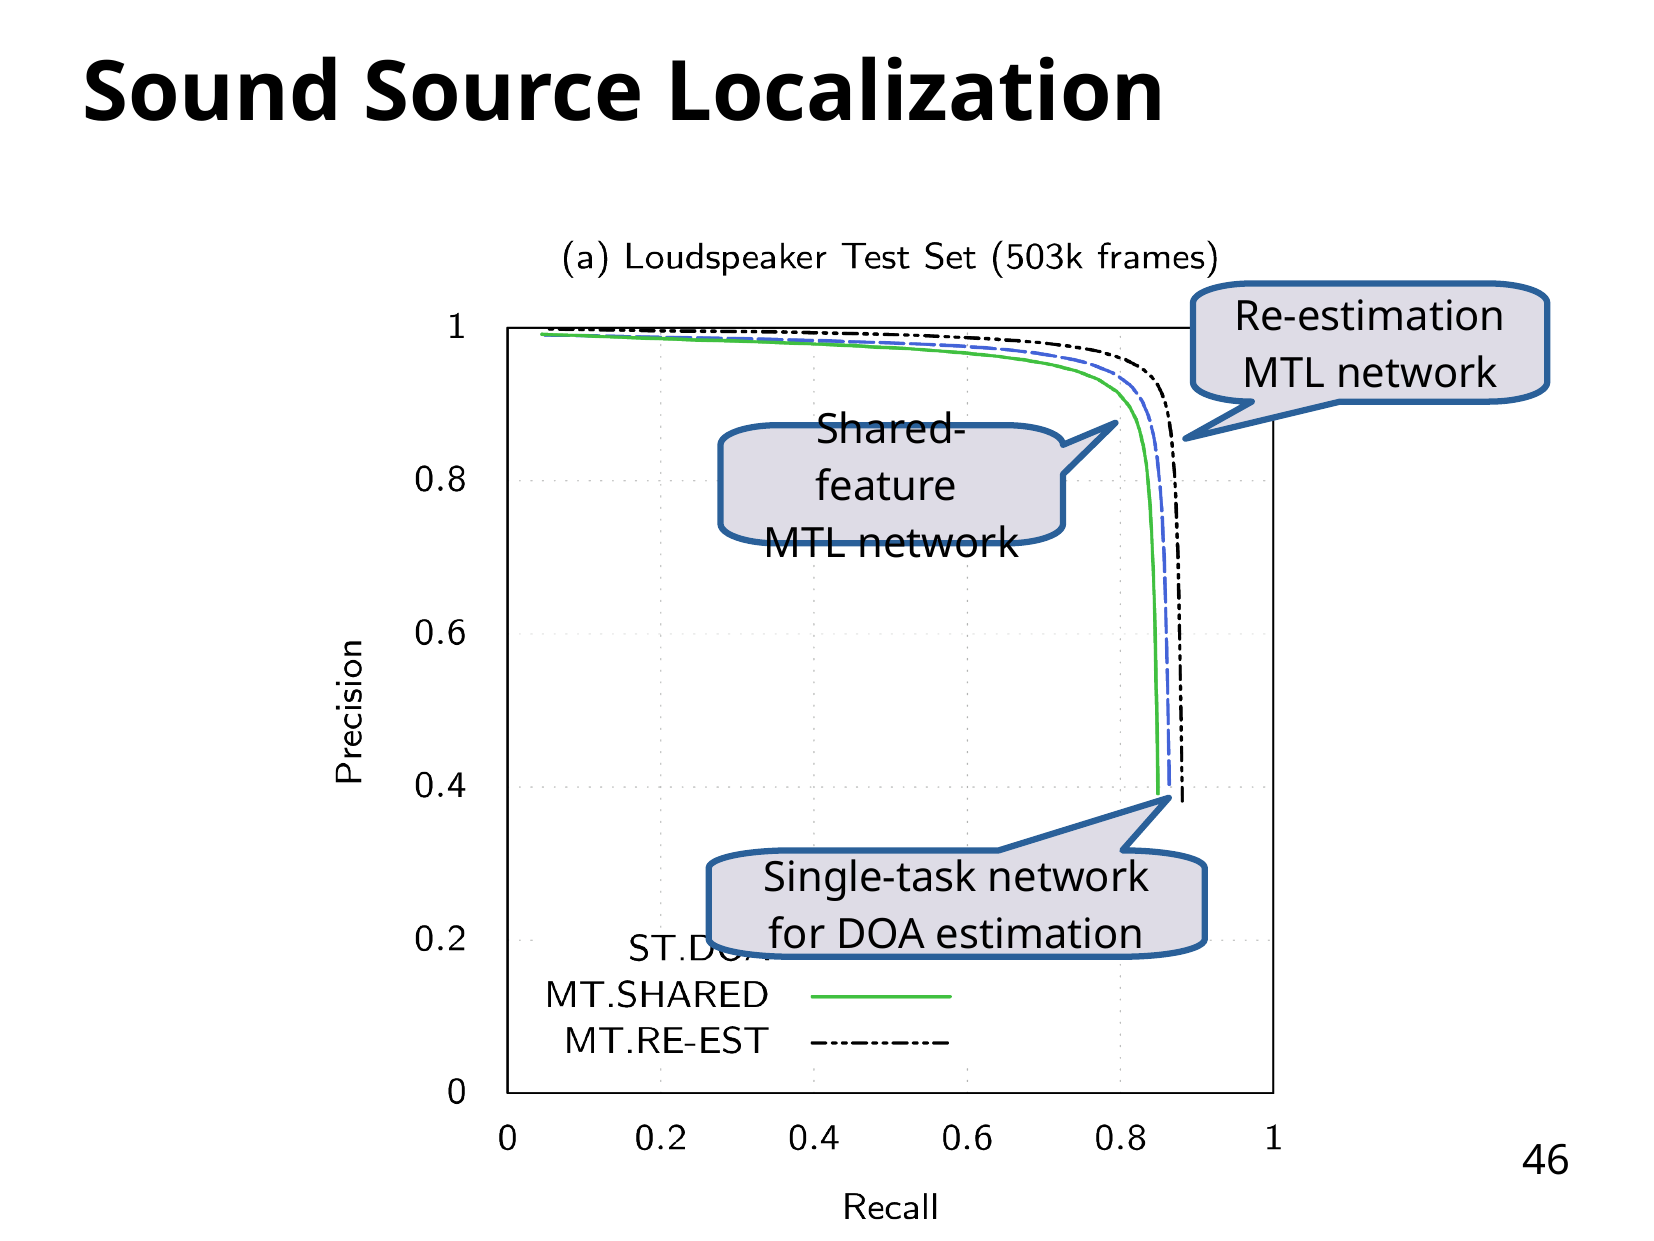

# Sound Source Localization
Re-estimation
MTL network
Shared-feature
MTL network
Single-task network for DOA estimation
46